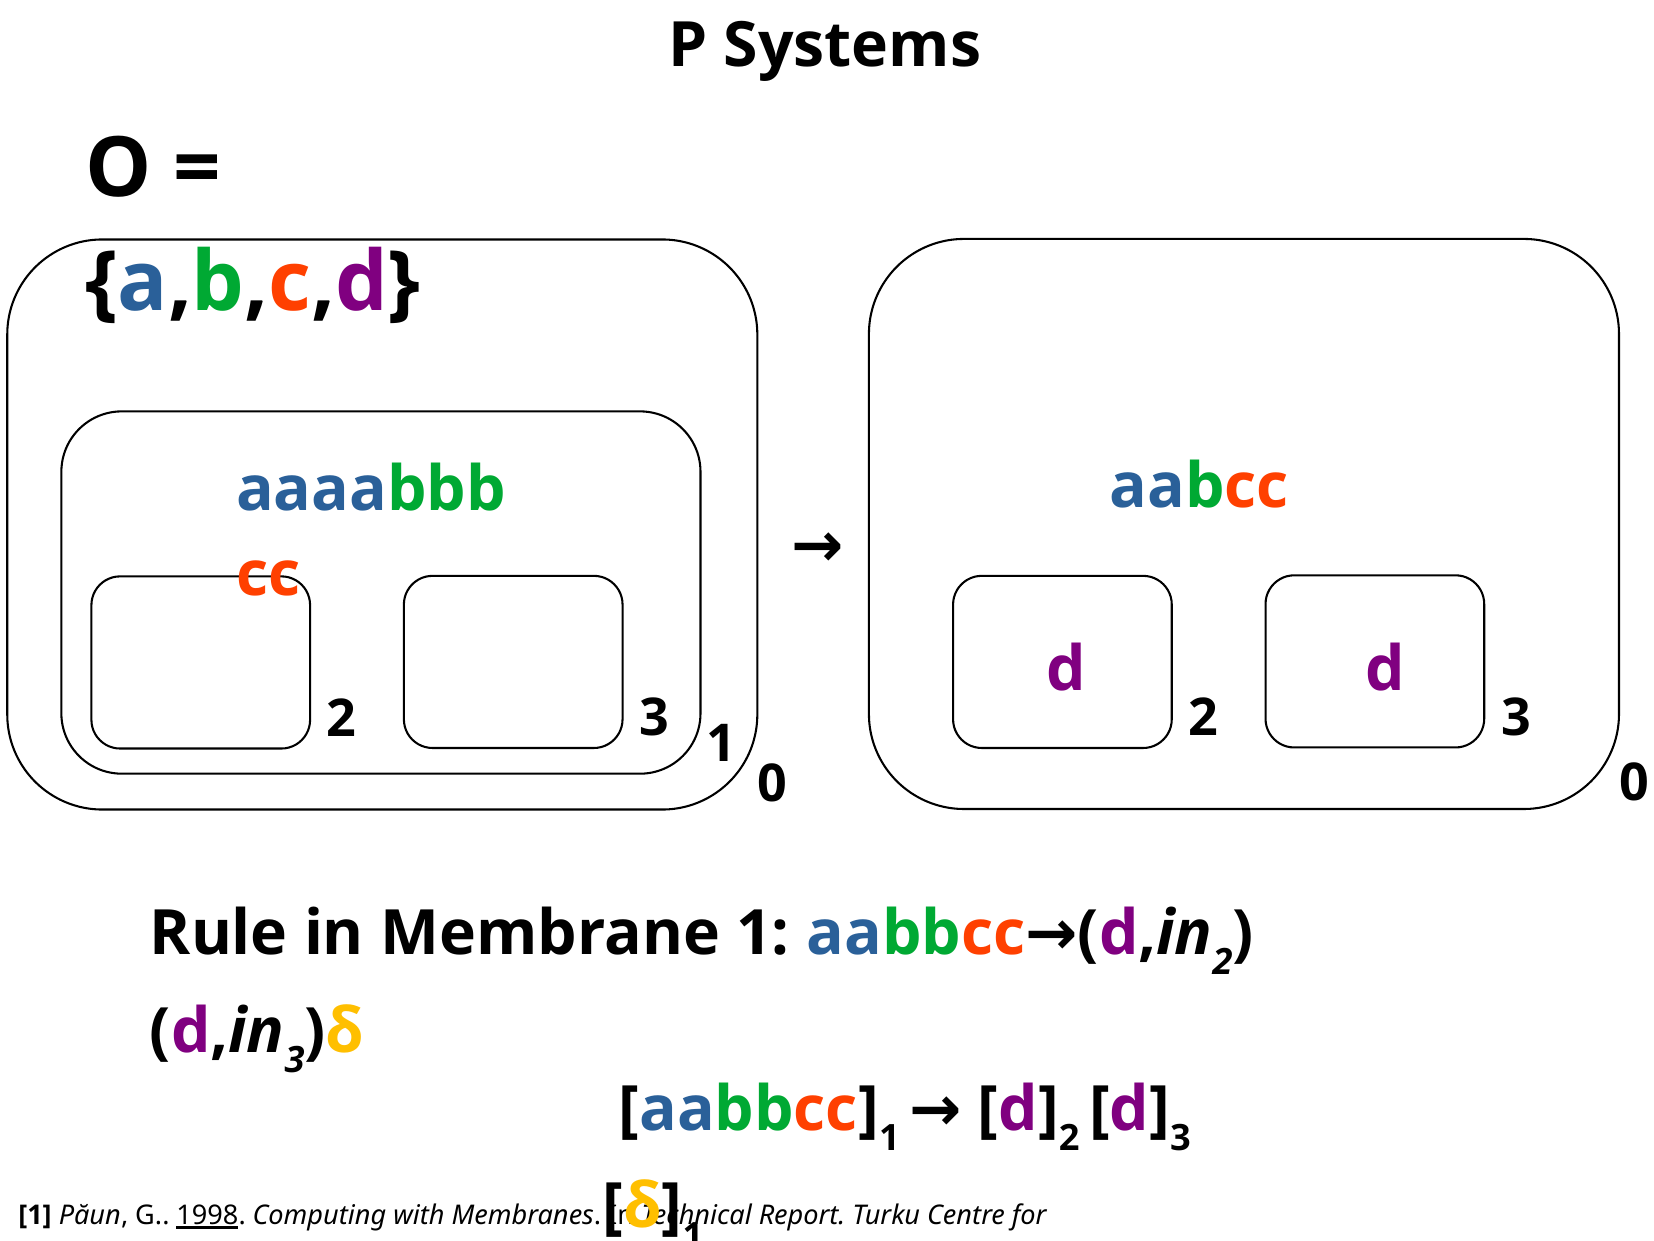

# P Systems
O = {a,b,c,d}
aabcc
aaaabbbcc
→
d
d
3
3
2
2
1
0
0
Rule in Membrane 1: aabbcc→(d,in2)(d,in3)ẟ
 [aabbcc]1 → [d]2 [d]3 [ẟ]1
[1] Păun, G.. 1998. Computing with Membranes. In Technical Report. Turku Centre for Computer Science.